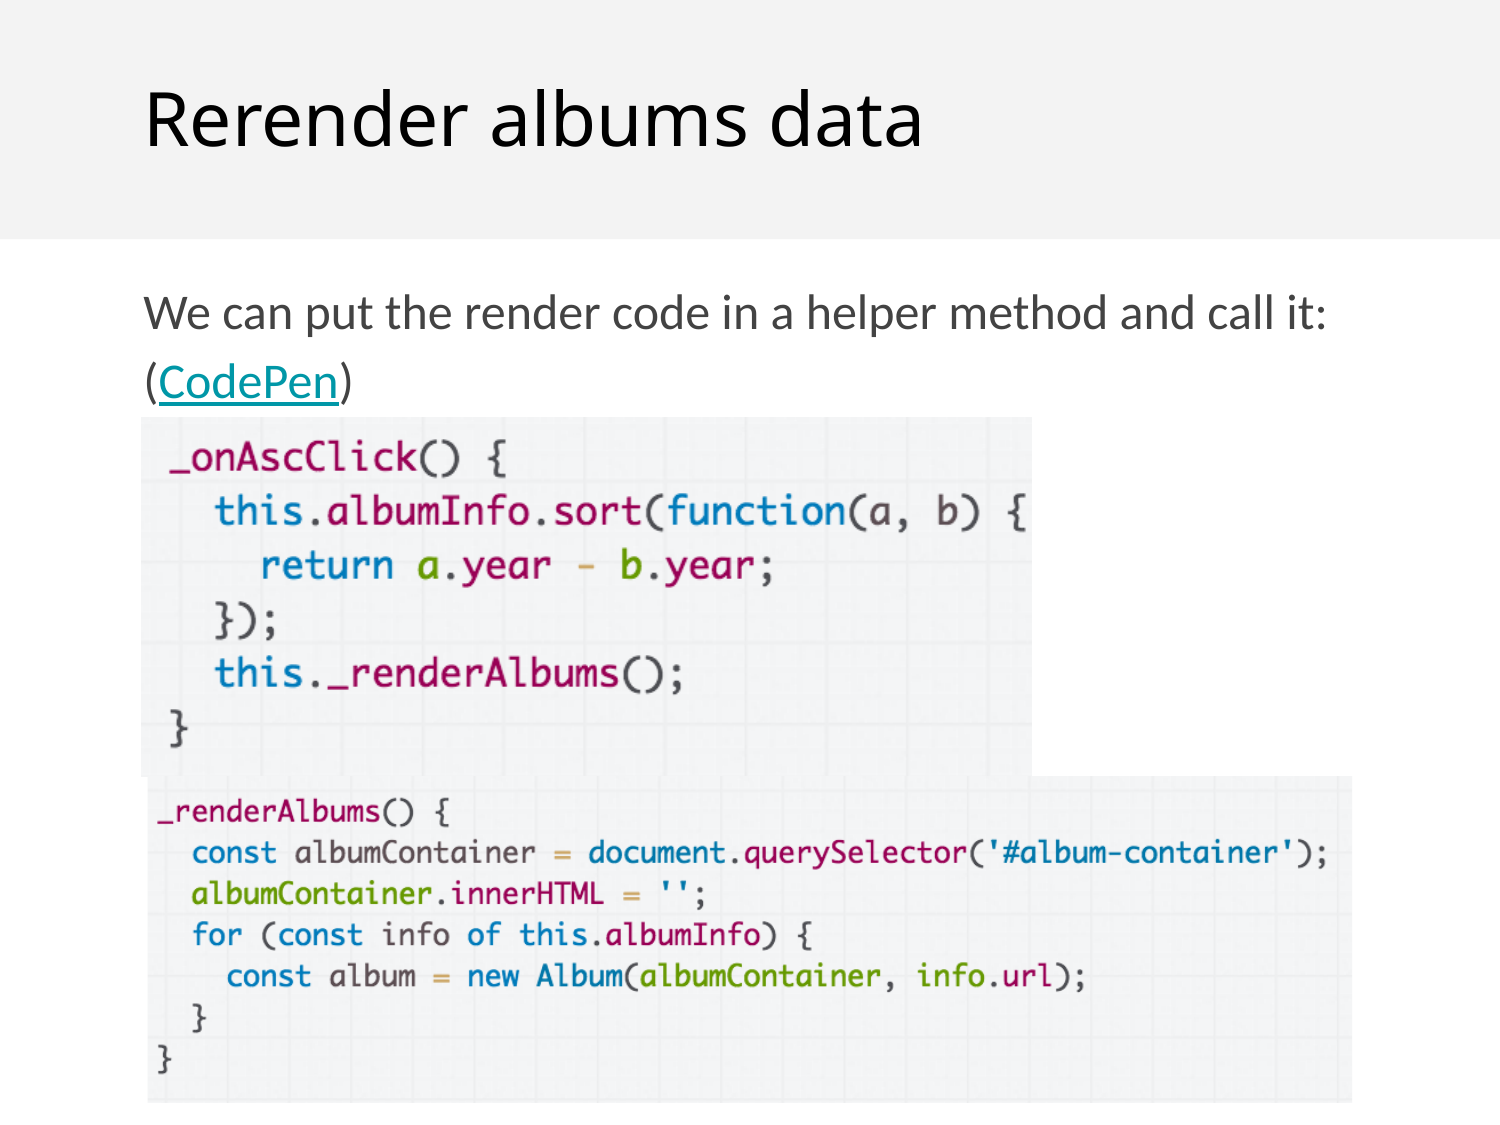

# Rerender albums data
We can put the render code in a helper method and call it:
(CodePen)